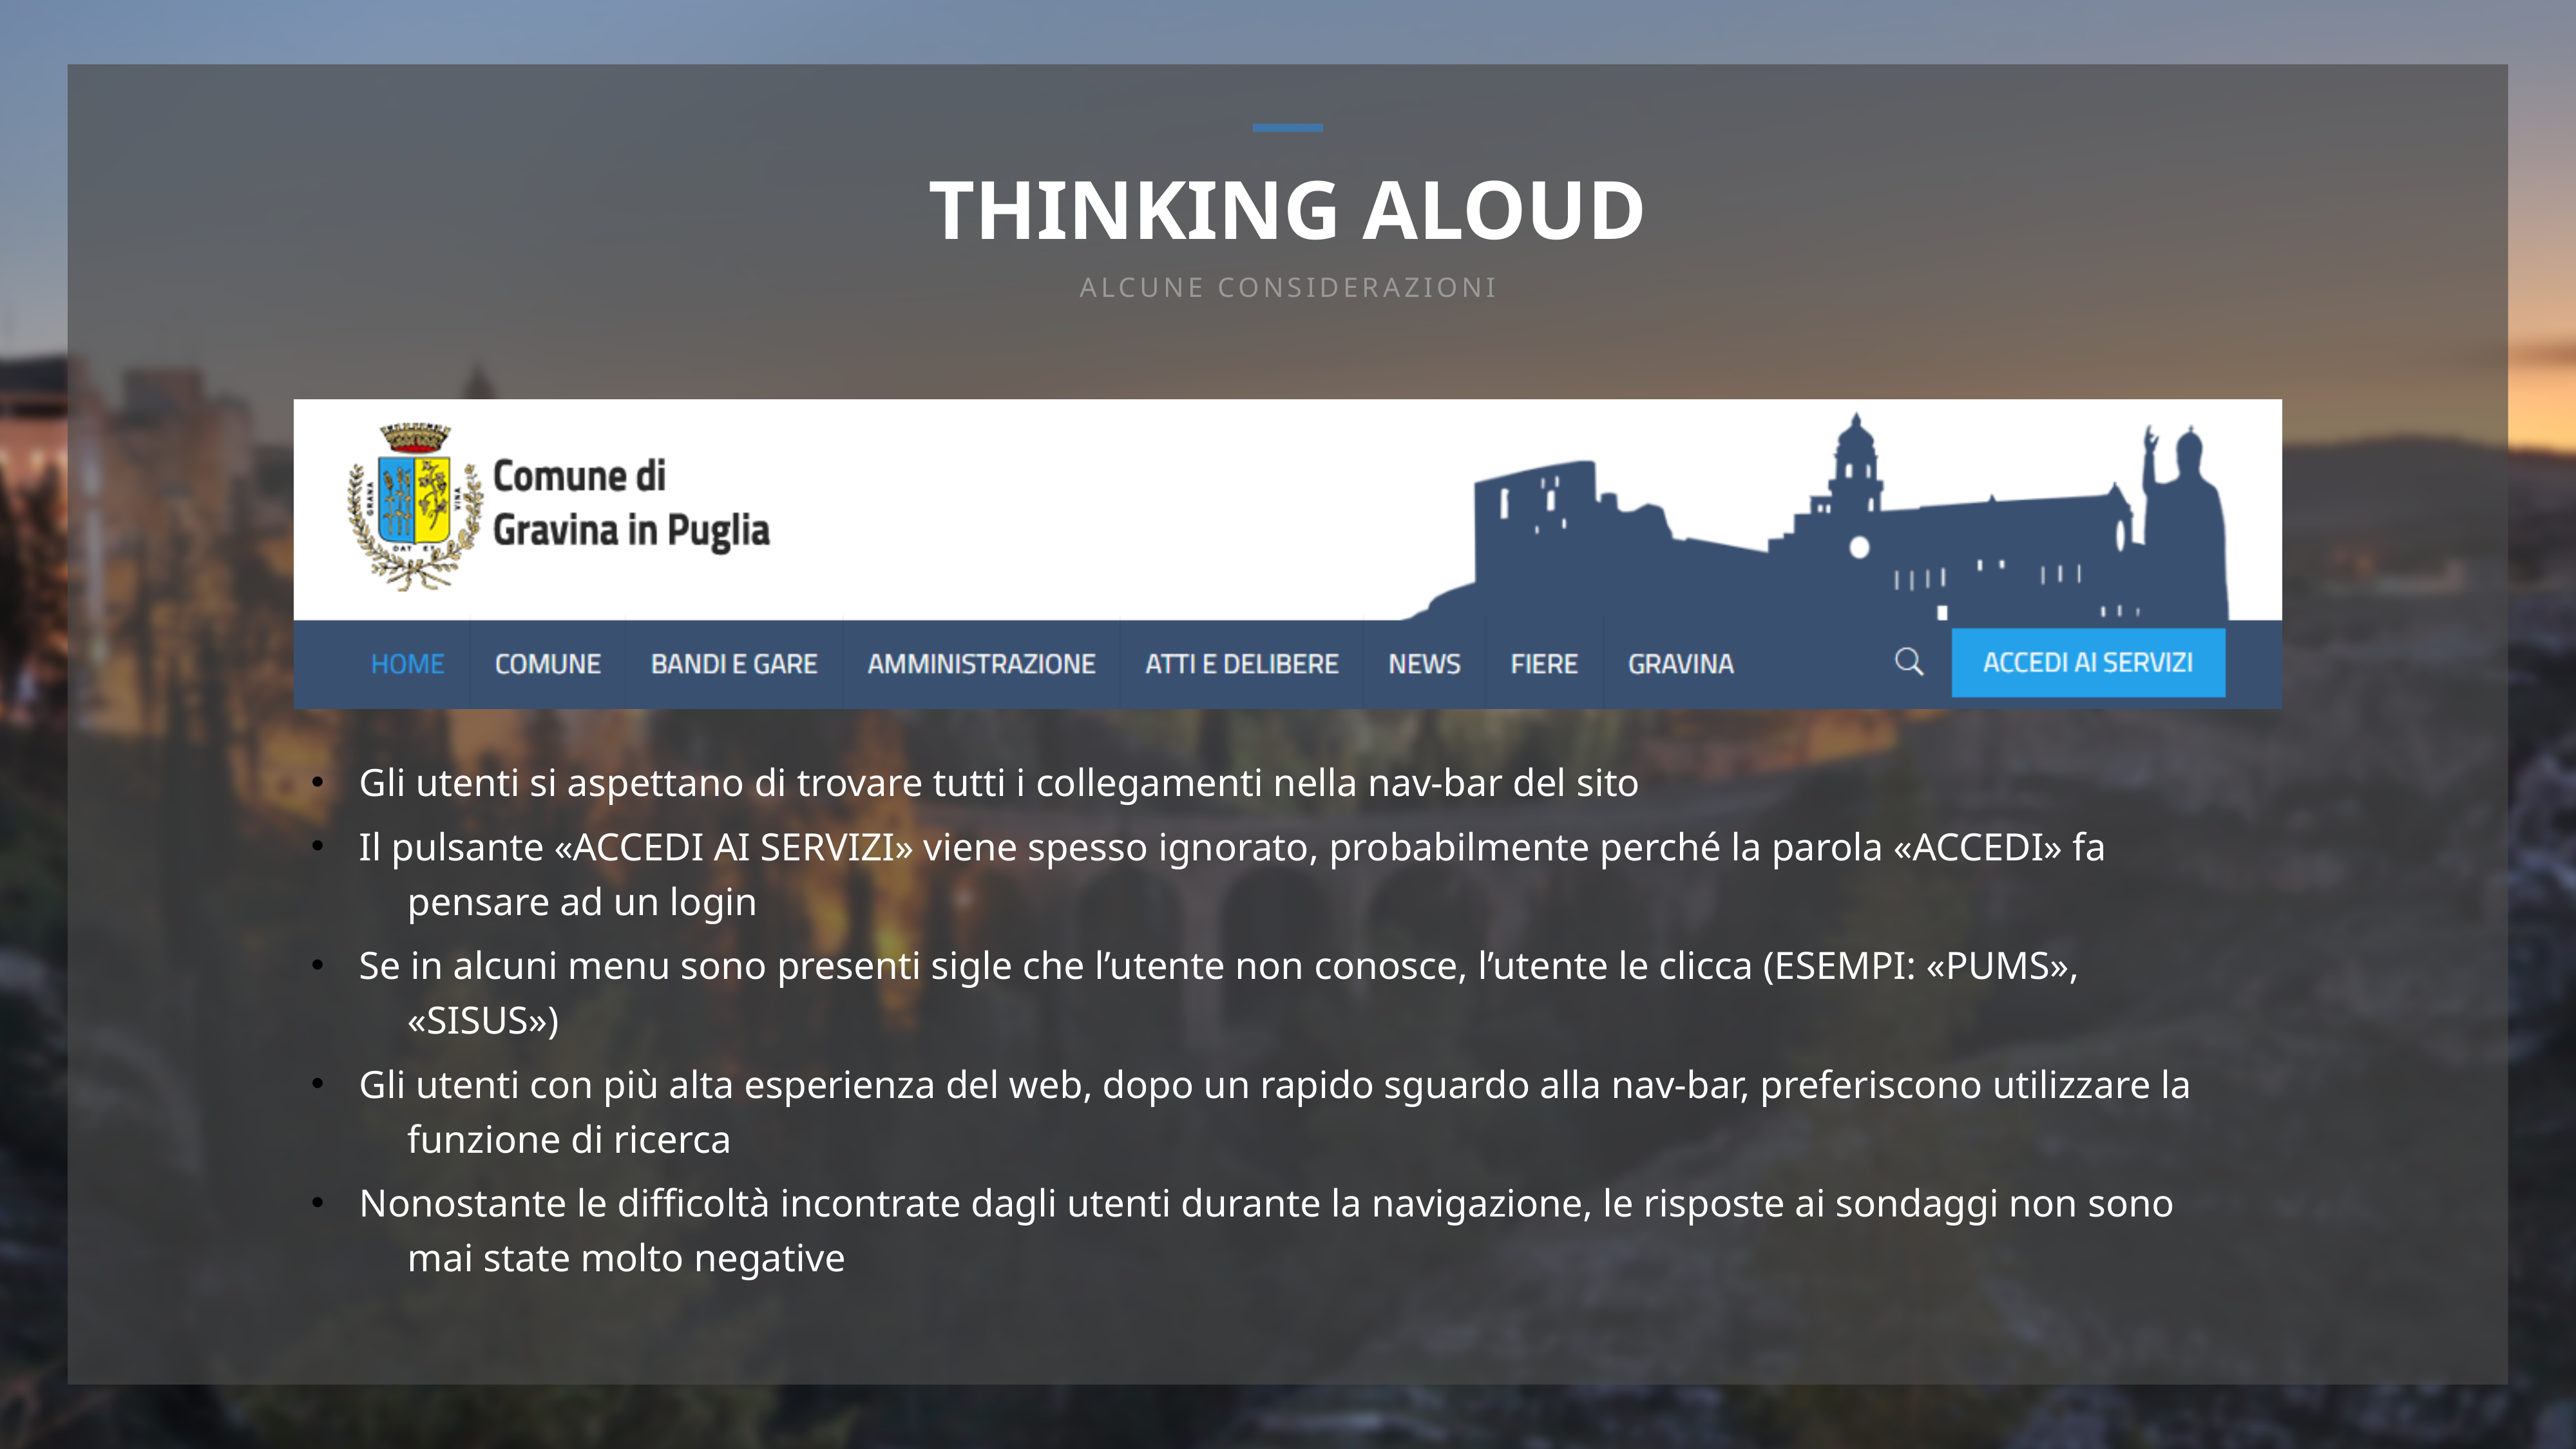

THINKING ALOUD
ALCUNE CONSIDERAZIONI
Gli utenti si aspettano di trovare tutti i collegamenti nella nav-bar del sito
Il pulsante «ACCEDI AI SERVIZI» viene spesso ignorato, probabilmente perché la parola «ACCEDI» fa pensare ad un login
Se in alcuni menu sono presenti sigle che l’utente non conosce, l’utente le clicca (ESEMPI: «PUMS», «SISUS»)
Gli utenti con più alta esperienza del web, dopo un rapido sguardo alla nav-bar, preferiscono utilizzare la funzione di ricerca
Nonostante le difficoltà incontrate dagli utenti durante la navigazione, le risposte ai sondaggi non sono mai state molto negative